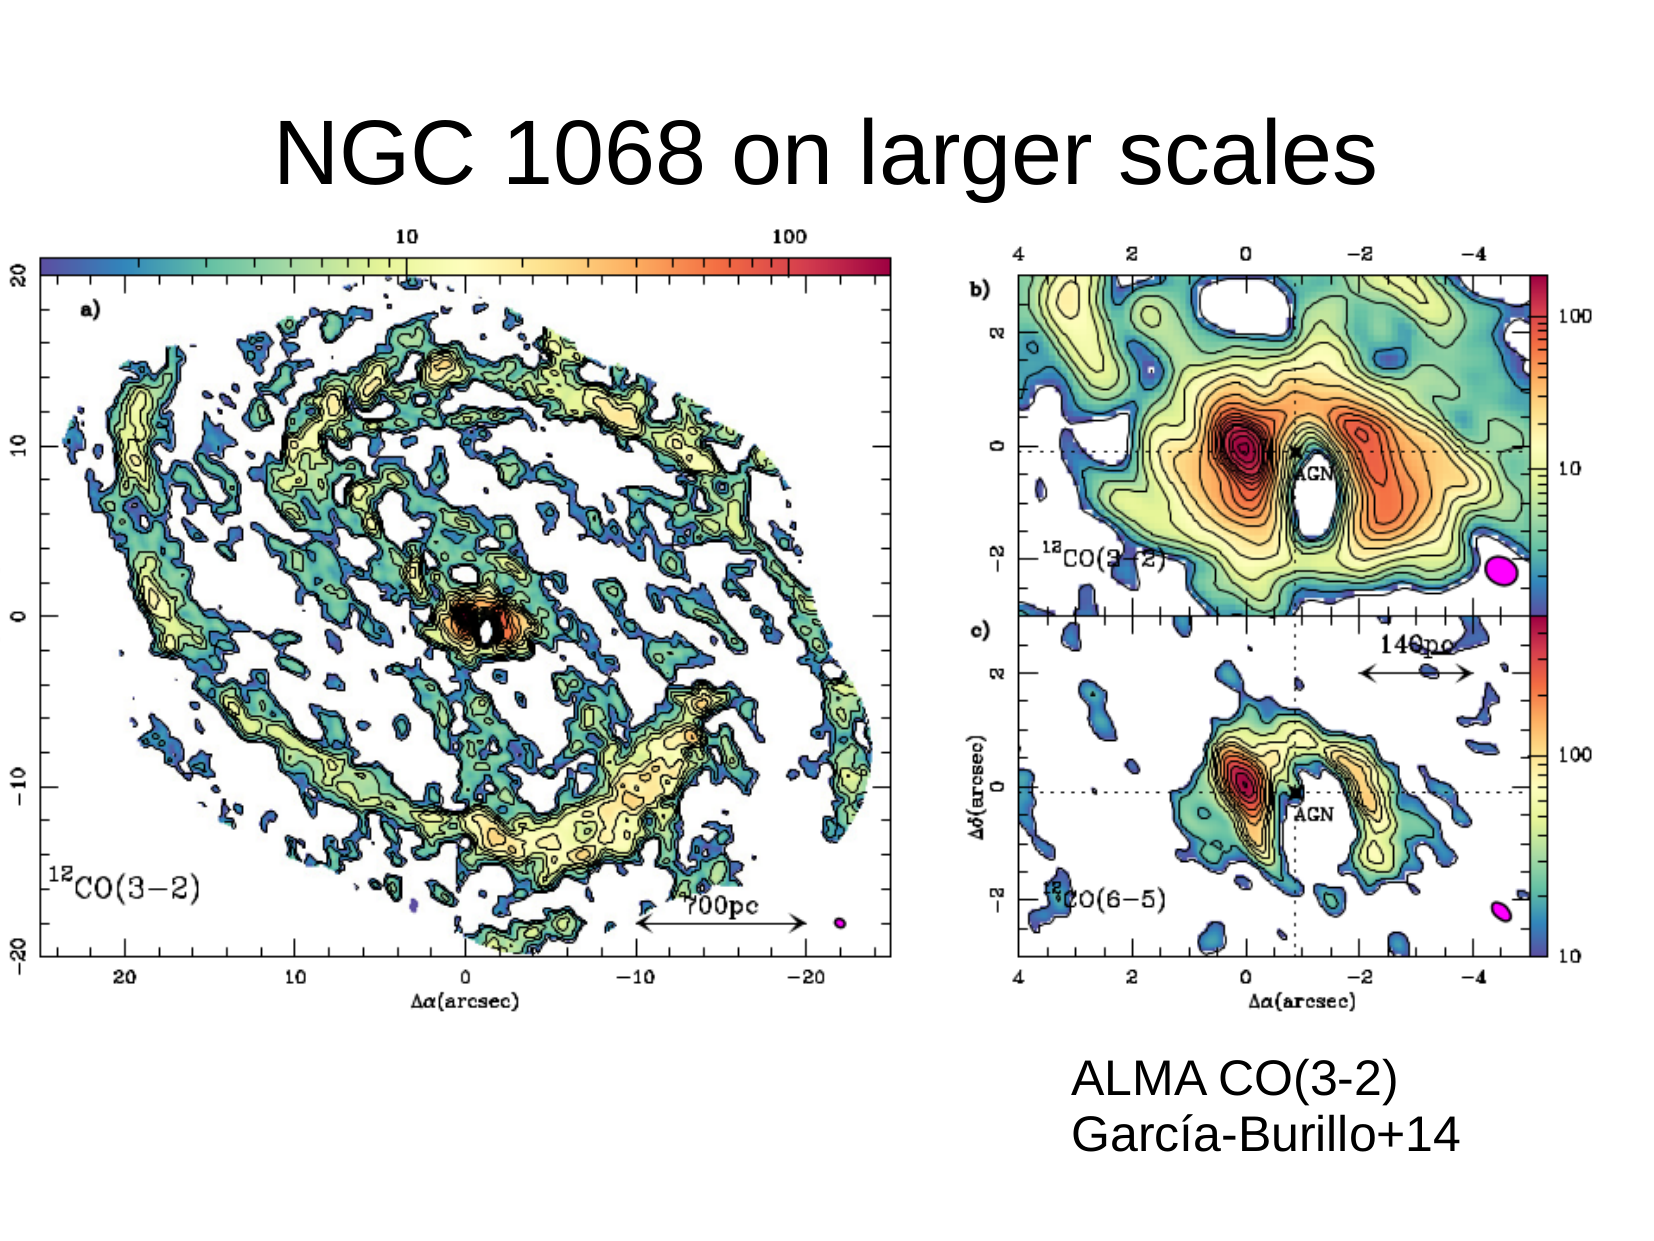

# NGC 1068 on larger scales
ALMA CO(3-2)
García-Burillo+14